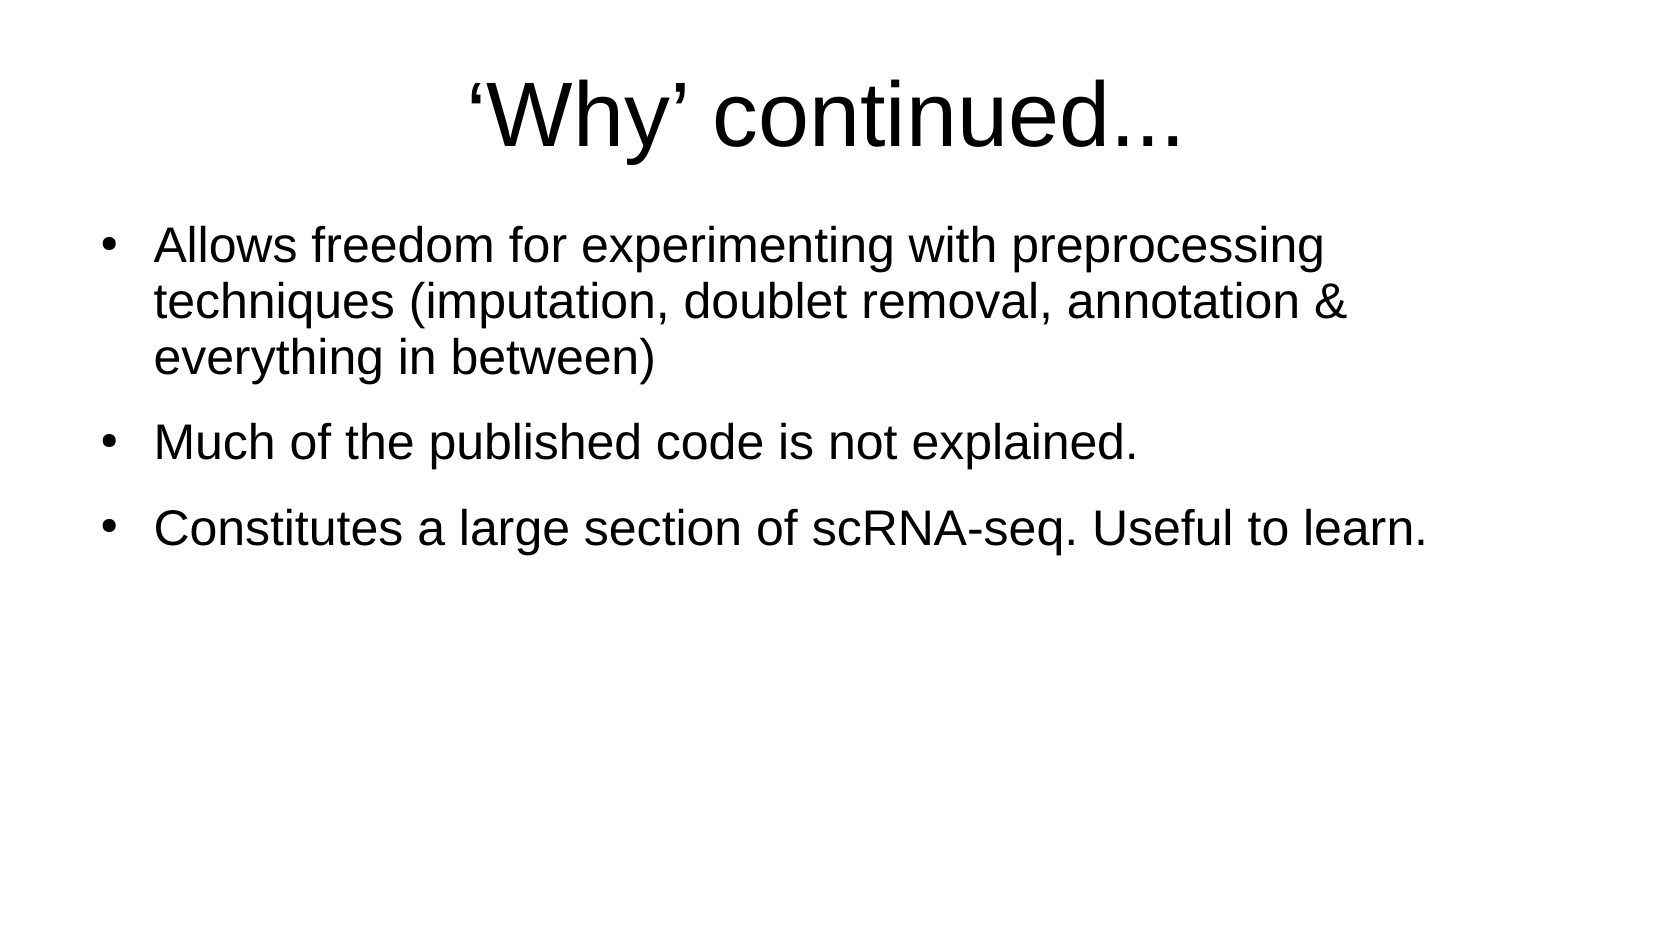

‘Why’ continued...
# Allows freedom for experimenting with preprocessing techniques (imputation, doublet removal, annotation & everything in between)
Much of the published code is not explained.
Constitutes a large section of scRNA-seq. Useful to learn.